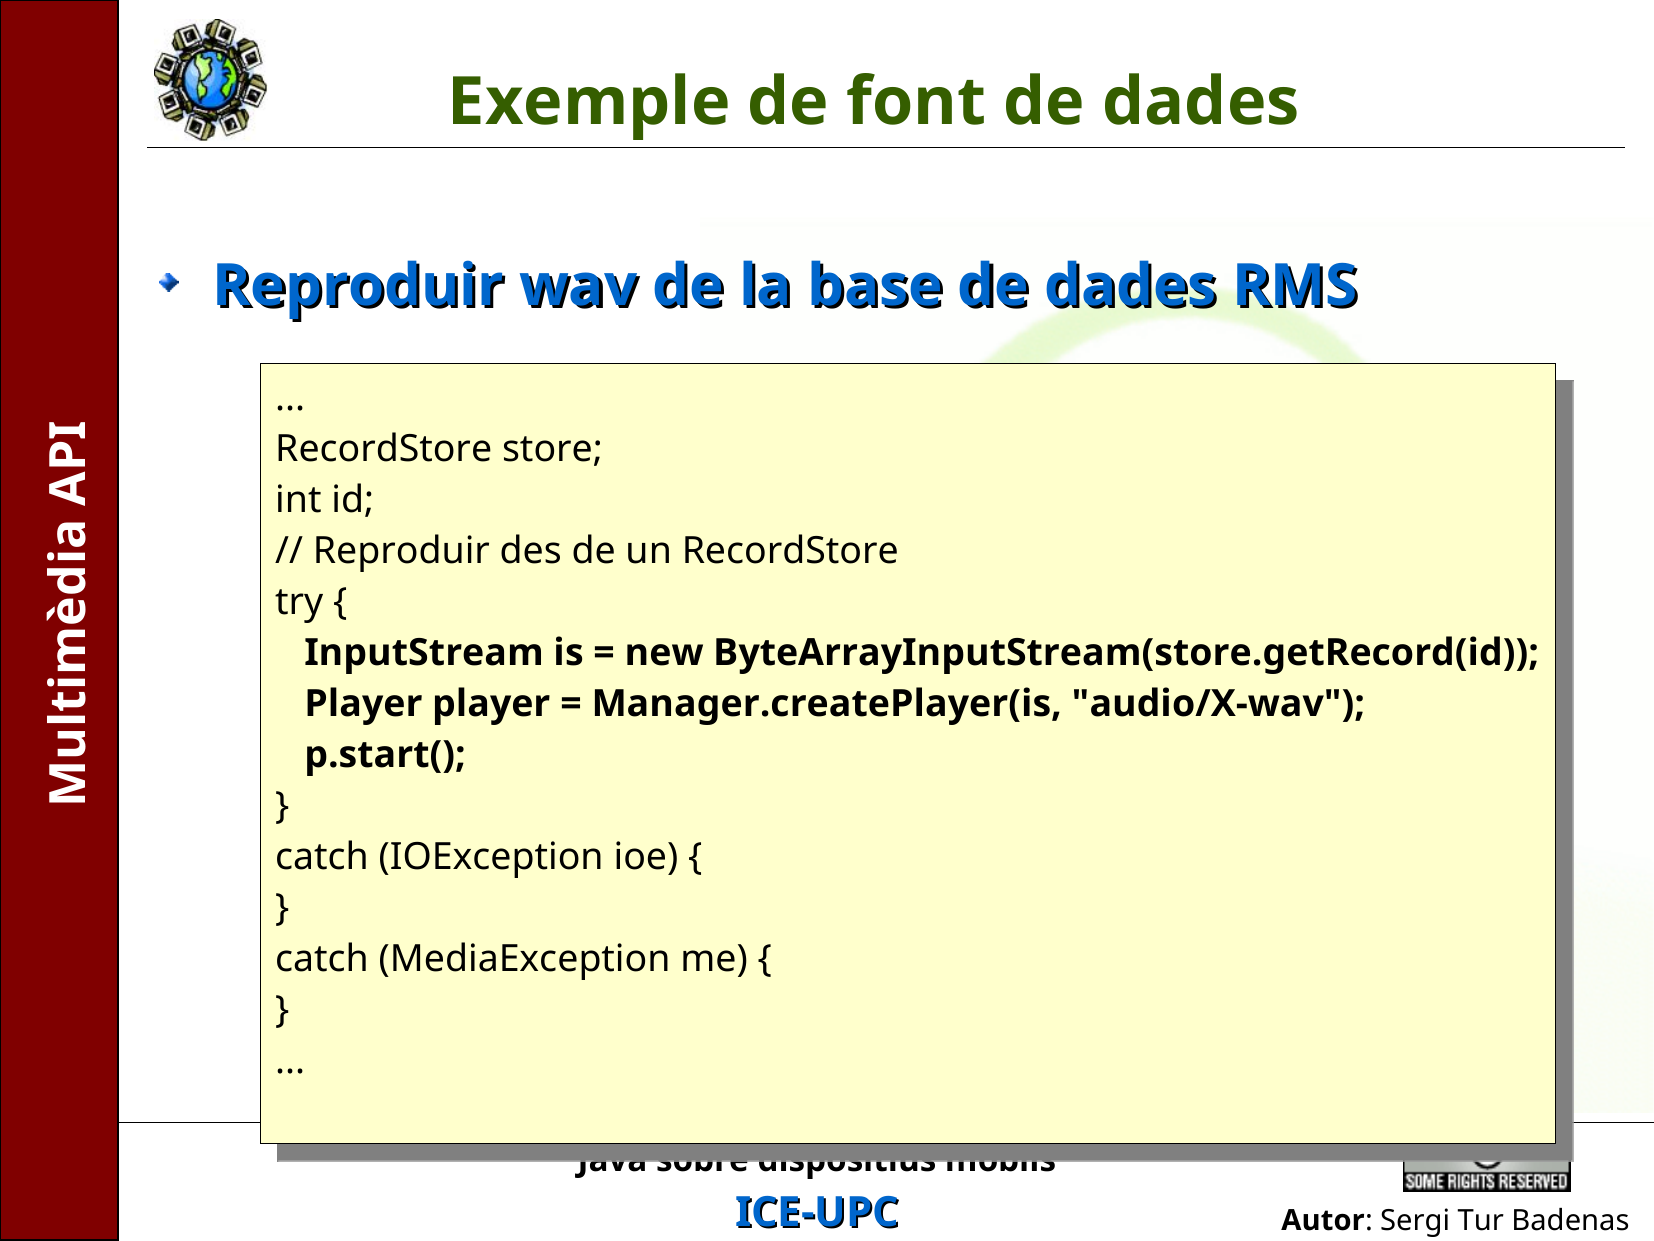

# Exemple de font de dades
Reproduir wav de la base de dades RMS
...
RecordStore store;
int id;
// Reproduir des de un RecordStore
try {
 InputStream is = new ByteArrayInputStream(store.getRecord(id));
 Player player = Manager.createPlayer(is, "audio/X-wav");
 p.start();
}
catch (IOException ioe) {
}
catch (MediaException me) {
}
...